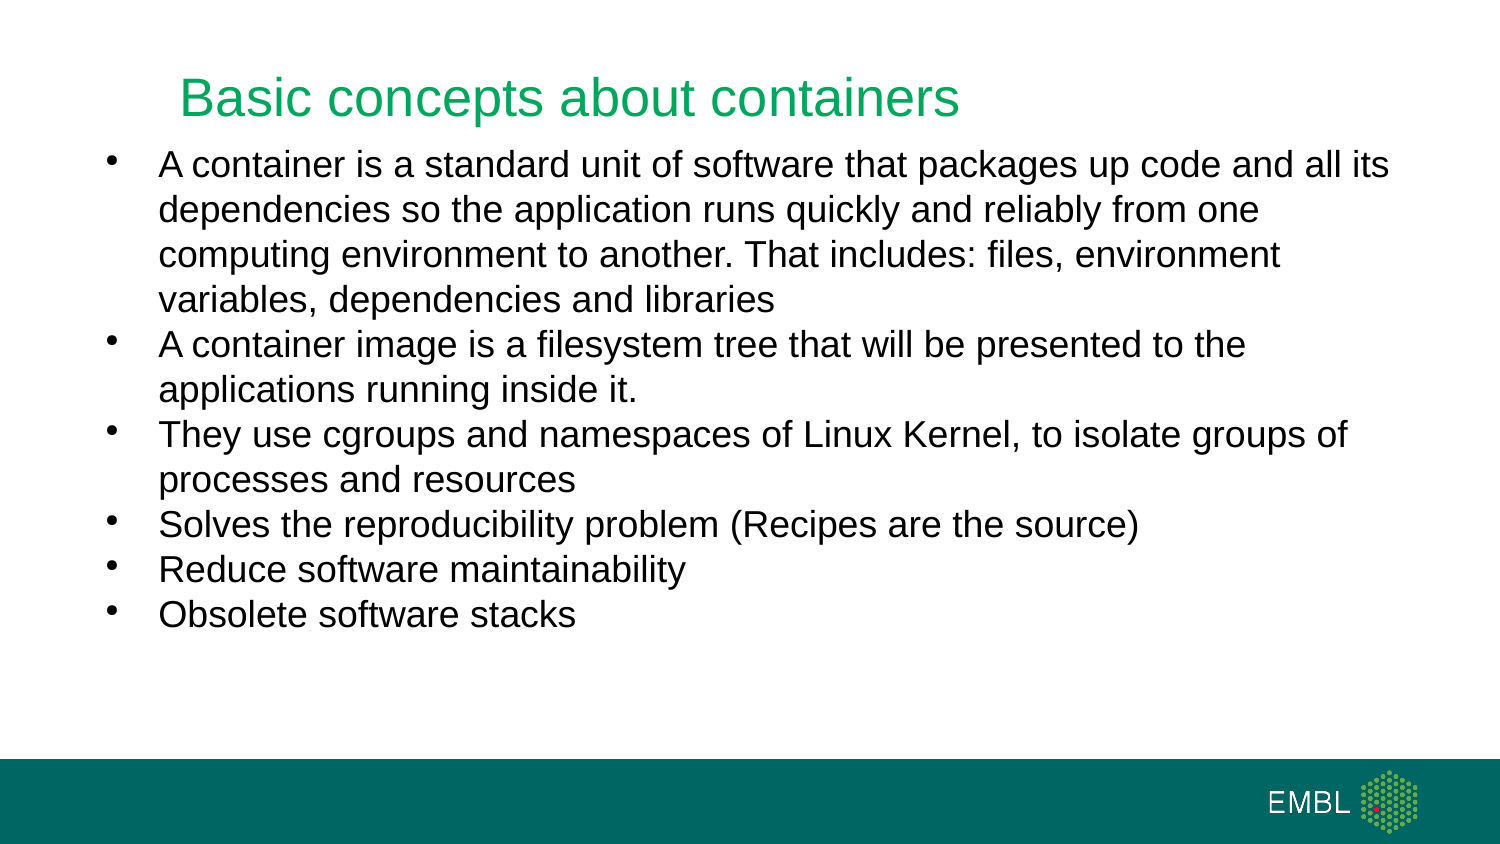

Basic concepts about containers
A container is a standard unit of software that packages up code and all its dependencies so the application runs quickly and reliably from one computing environment to another. That includes: files, environment variables, dependencies and libraries
A container image is a filesystem tree that will be presented to the applications running inside it.
They use cgroups and namespaces of Linux Kernel, to isolate groups of processes and resources
Solves the reproducibility problem (Recipes are the source)
Reduce software maintainability
Obsolete software stacks